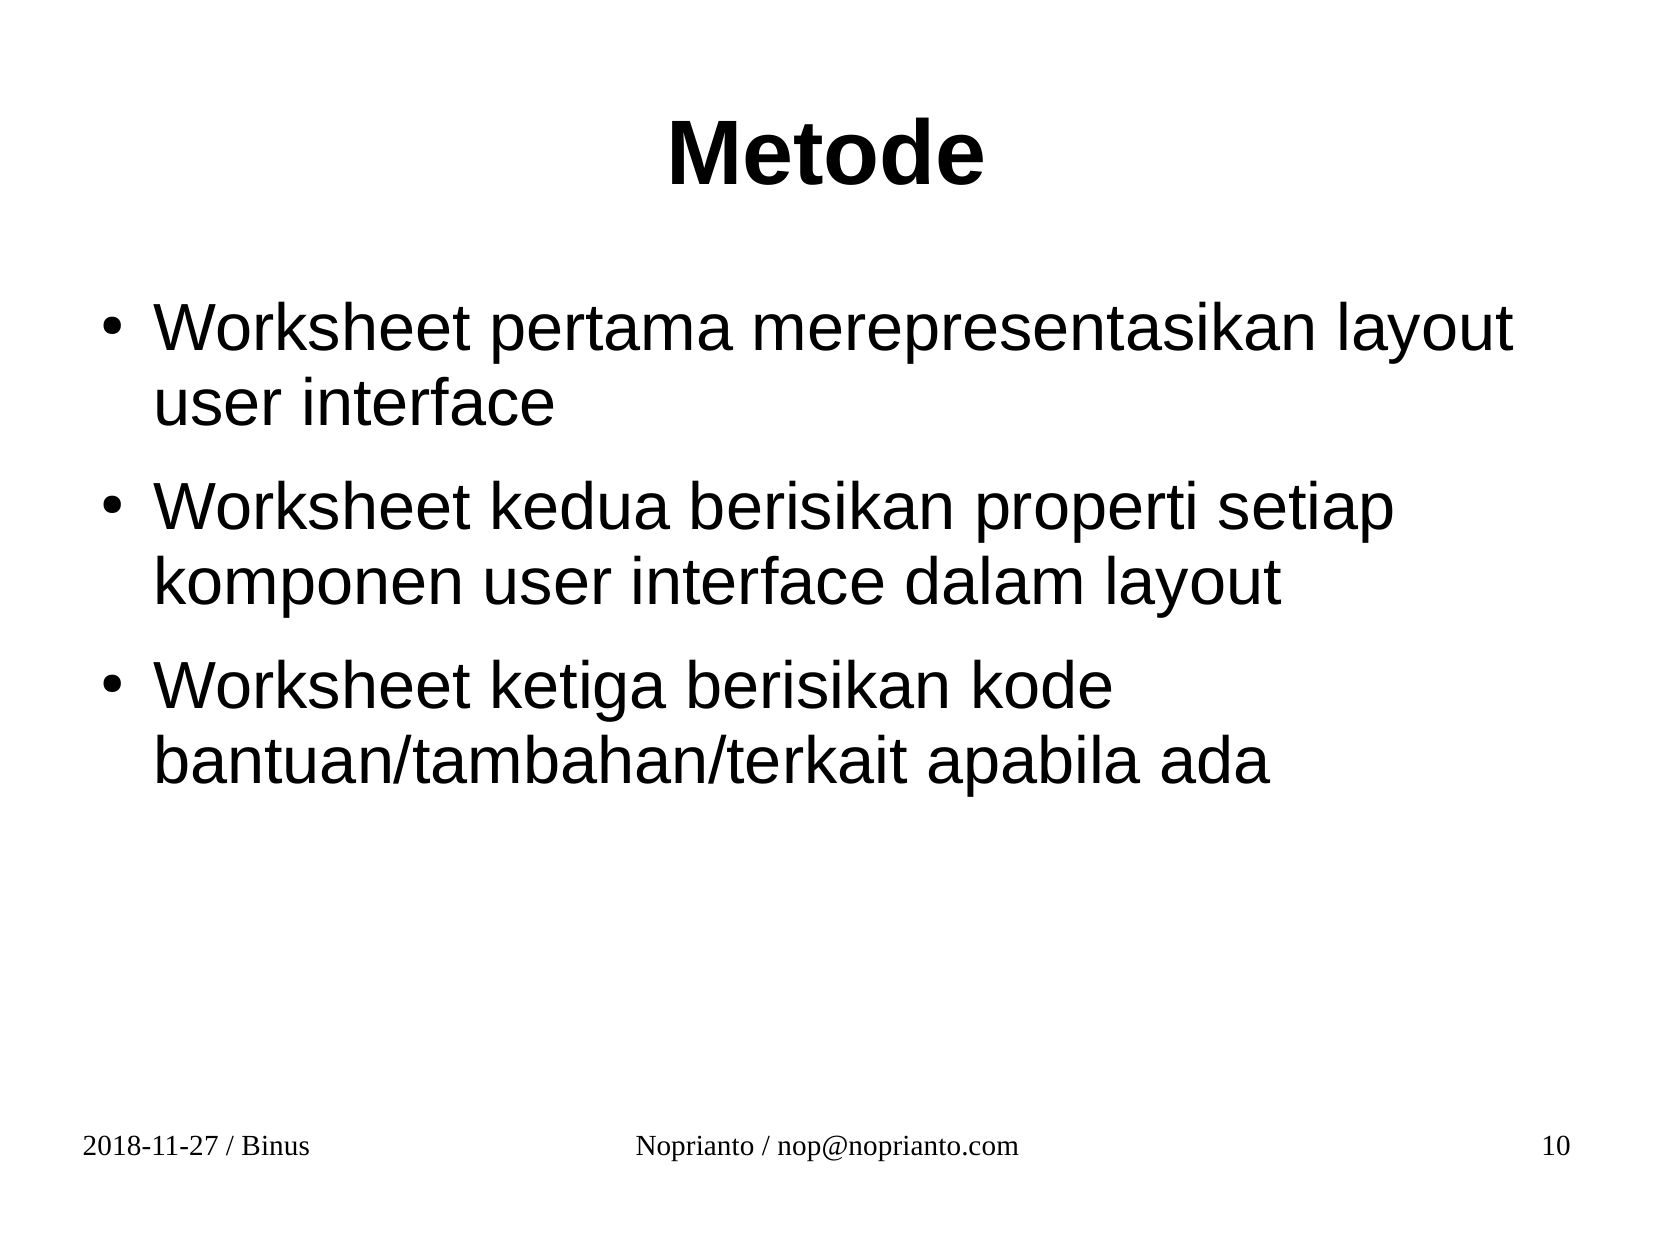

# Metode
Worksheet pertama merepresentasikan layout user interface
Worksheet kedua berisikan properti setiap komponen user interface dalam layout
Worksheet ketiga berisikan kode bantuan/tambahan/terkait apabila ada
2018-11-27 / Binus
Noprianto / nop@noprianto.com
10